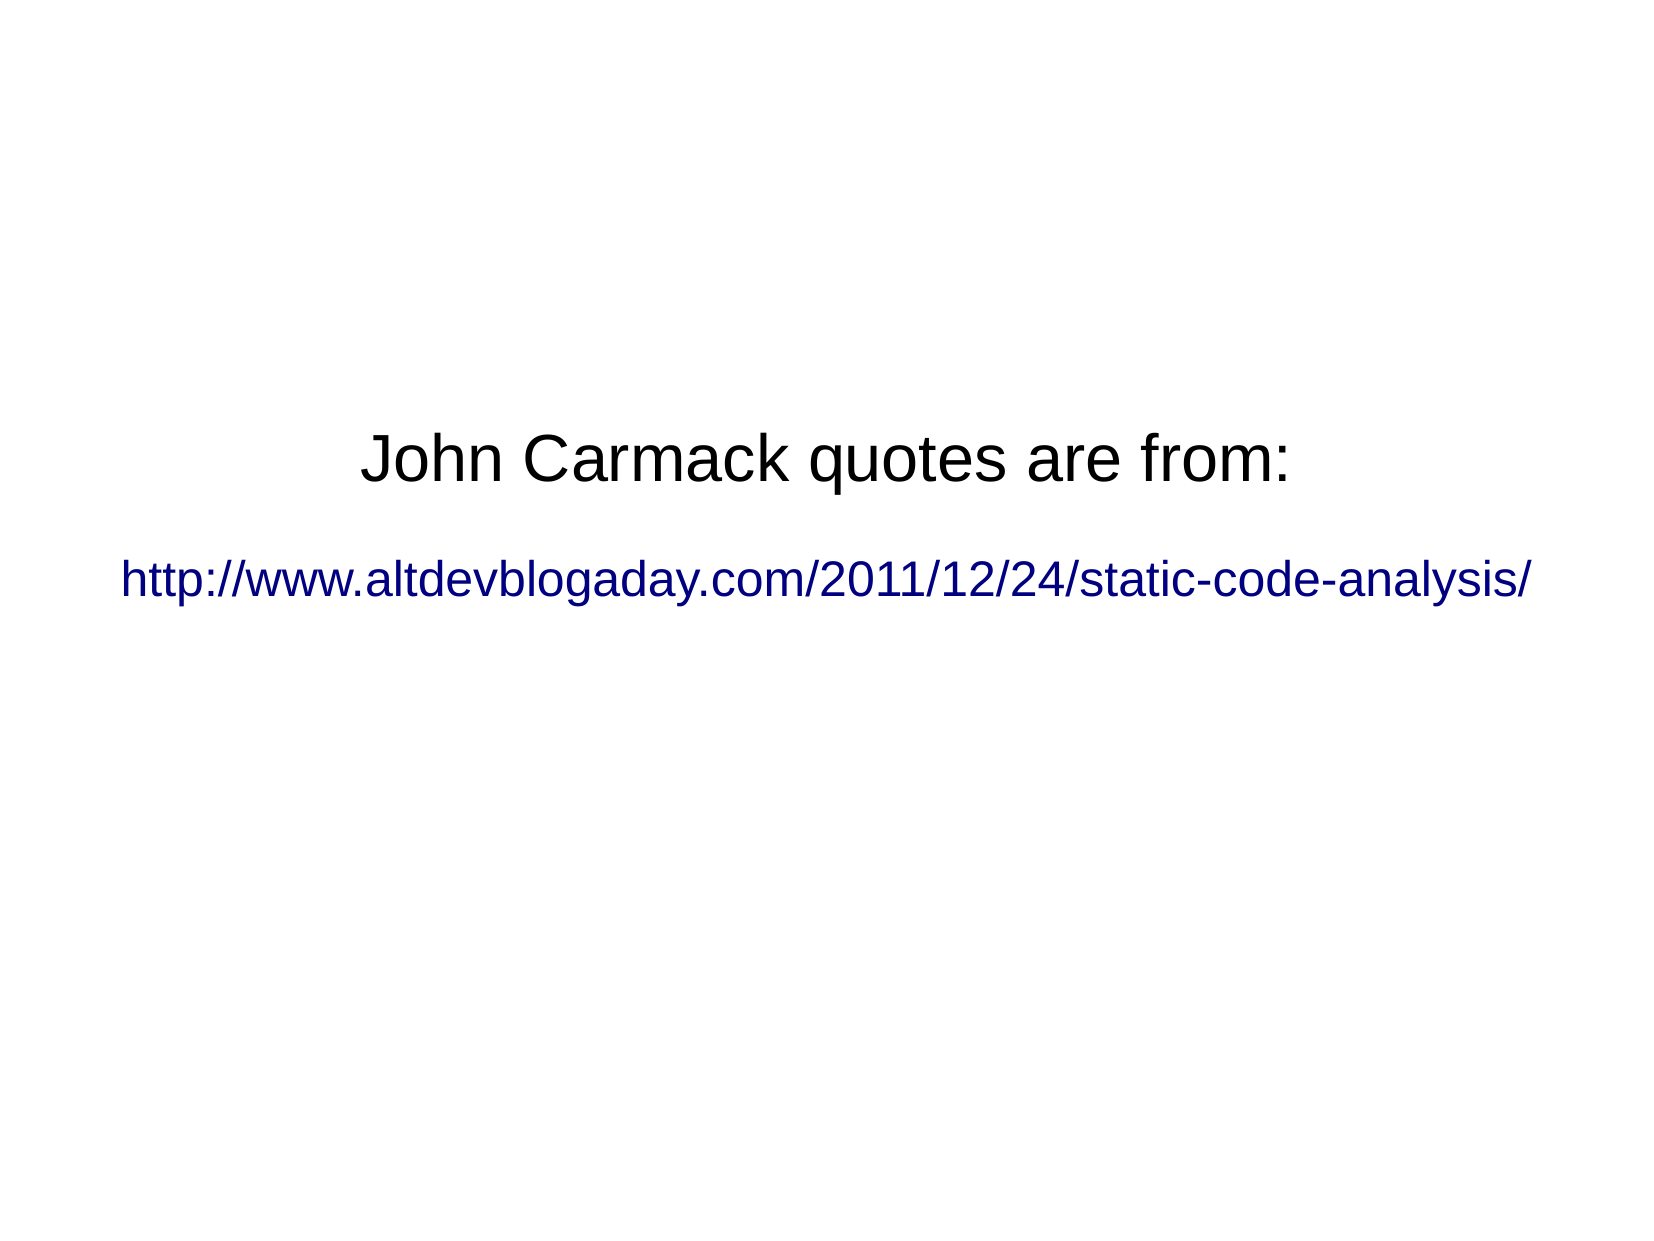

# John Carmack quotes are from:
http://www.altdevblogaday.com/2011/12/24/static-code-analysis/